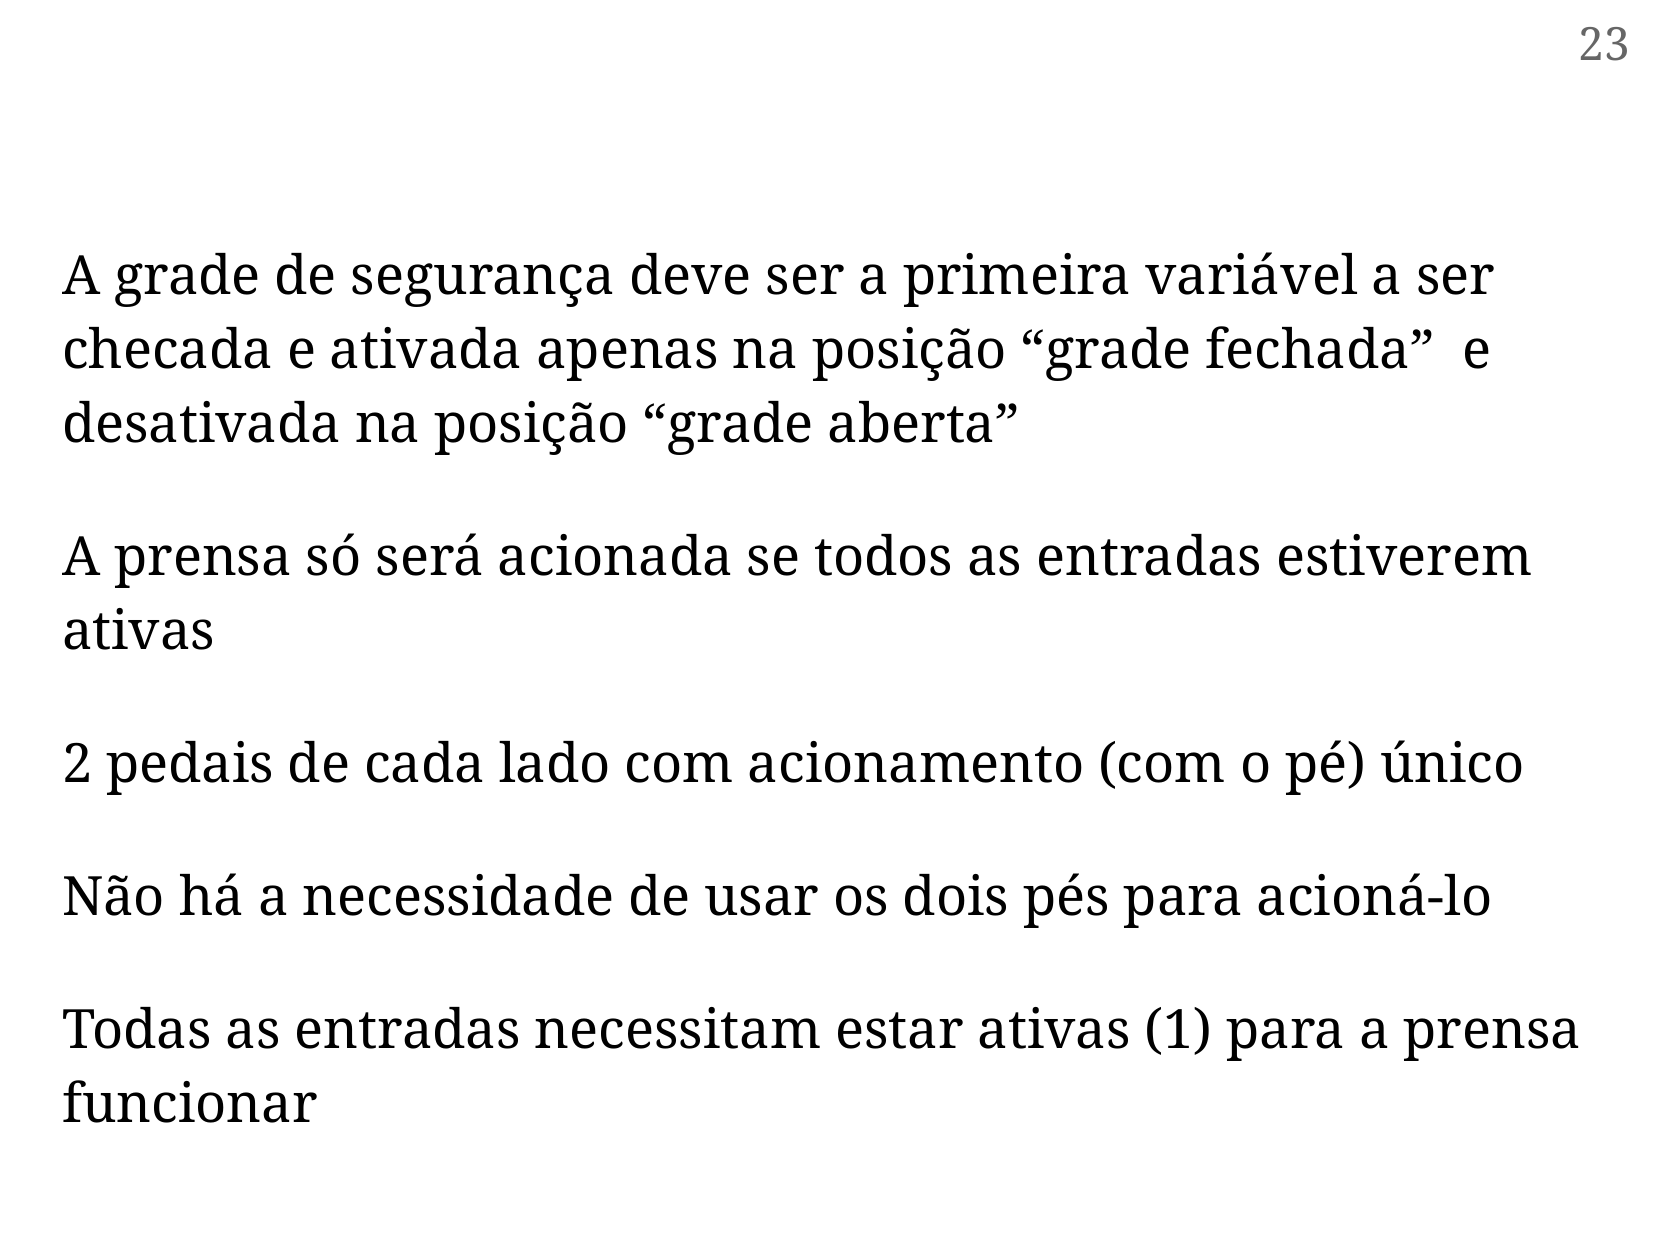

23
#
A grade de segurança deve ser a primeira variável a ser checada e ativada apenas na posição “grade fechada” e desativada na posição “grade aberta”
A prensa só será acionada se todos as entradas estiverem ativas
2 pedais de cada lado com acionamento (com o pé) único
Não há a necessidade de usar os dois pés para acioná-lo
Todas as entradas necessitam estar ativas (1) para a prensa funcionar